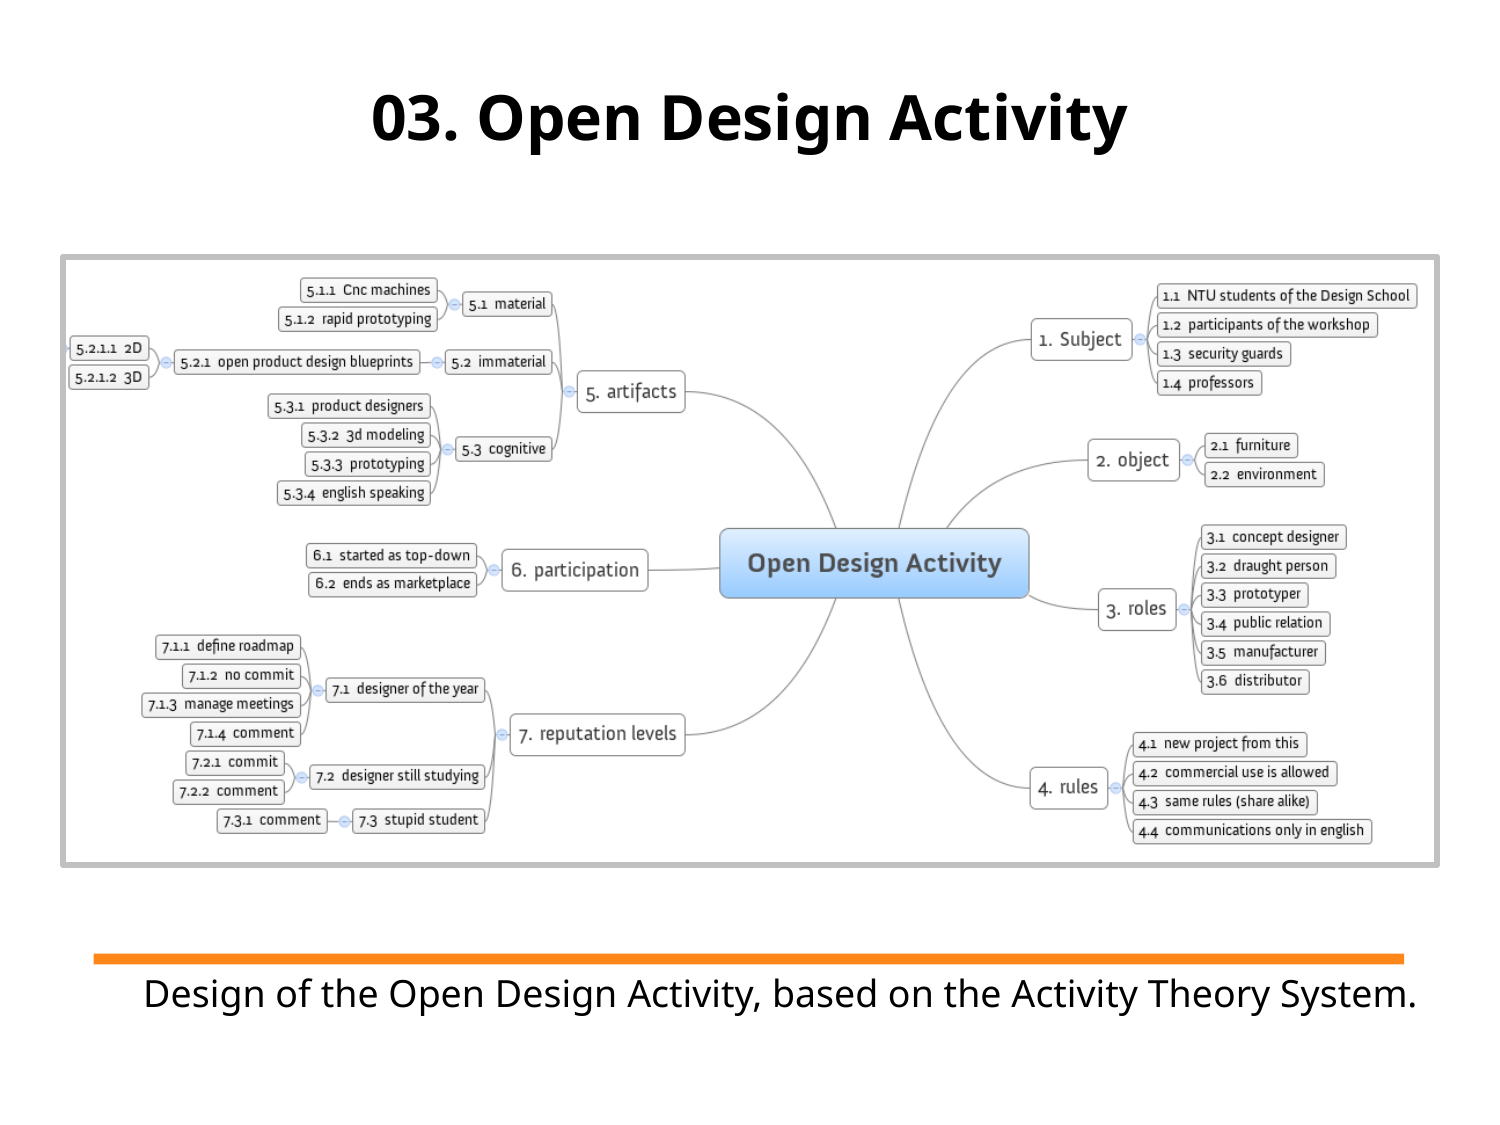

# 03. Open Design Activity
Design of the Open Design Activity, based on the Activity Theory System.